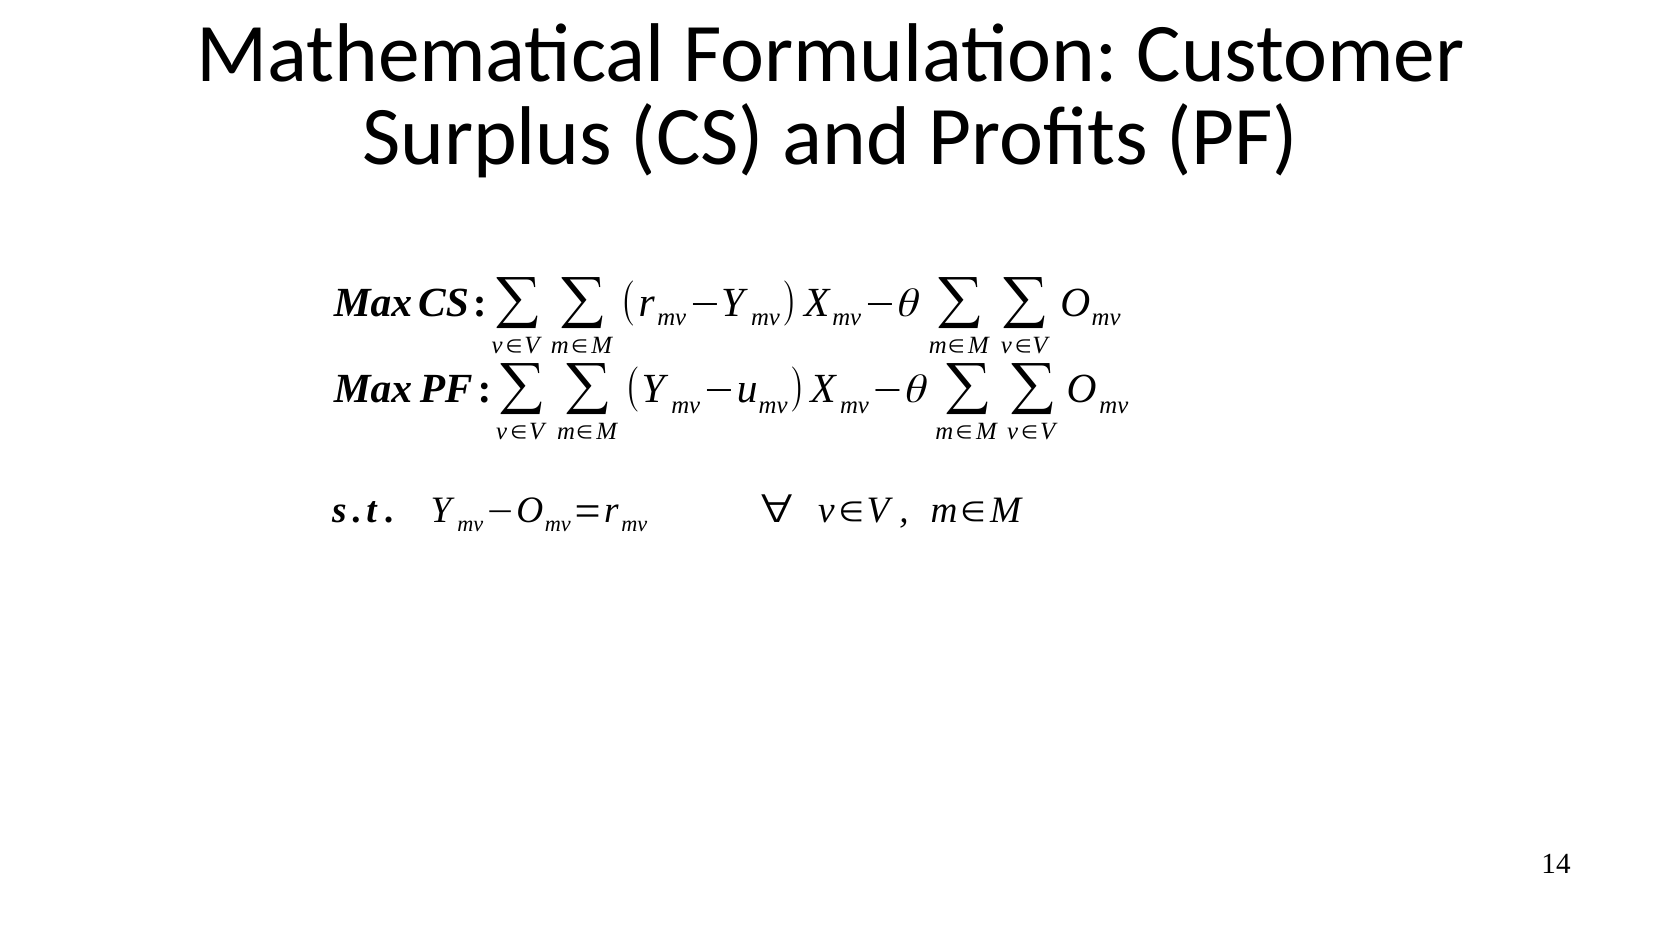

# Mathematical Formulation: Customer Surplus (CS) and Profits (PF)
14